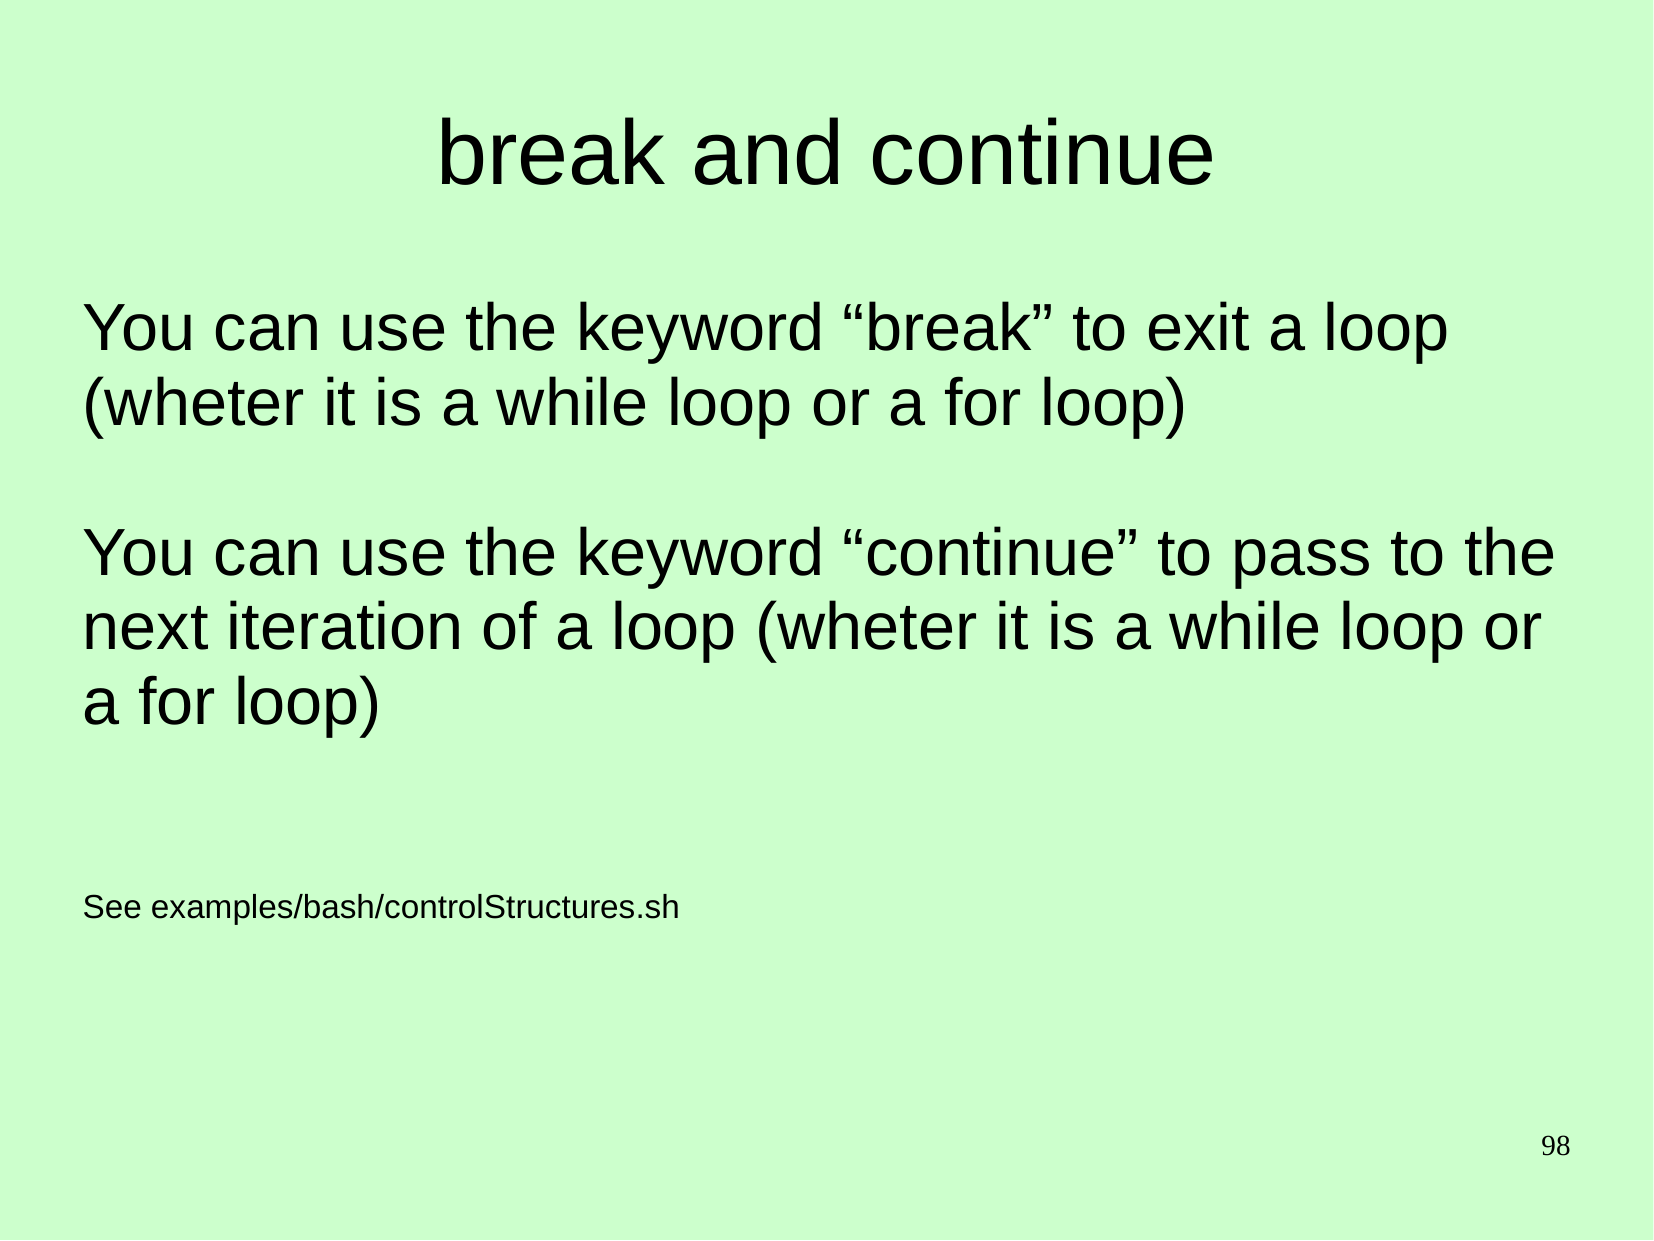

# break and continue
You can use the keyword “break” to exit a loop (wheter it is a while loop or a for loop)
You can use the keyword “continue” to pass to the next iteration of a loop (wheter it is a while loop or a for loop)
See examples/bash/controlStructures.sh
98